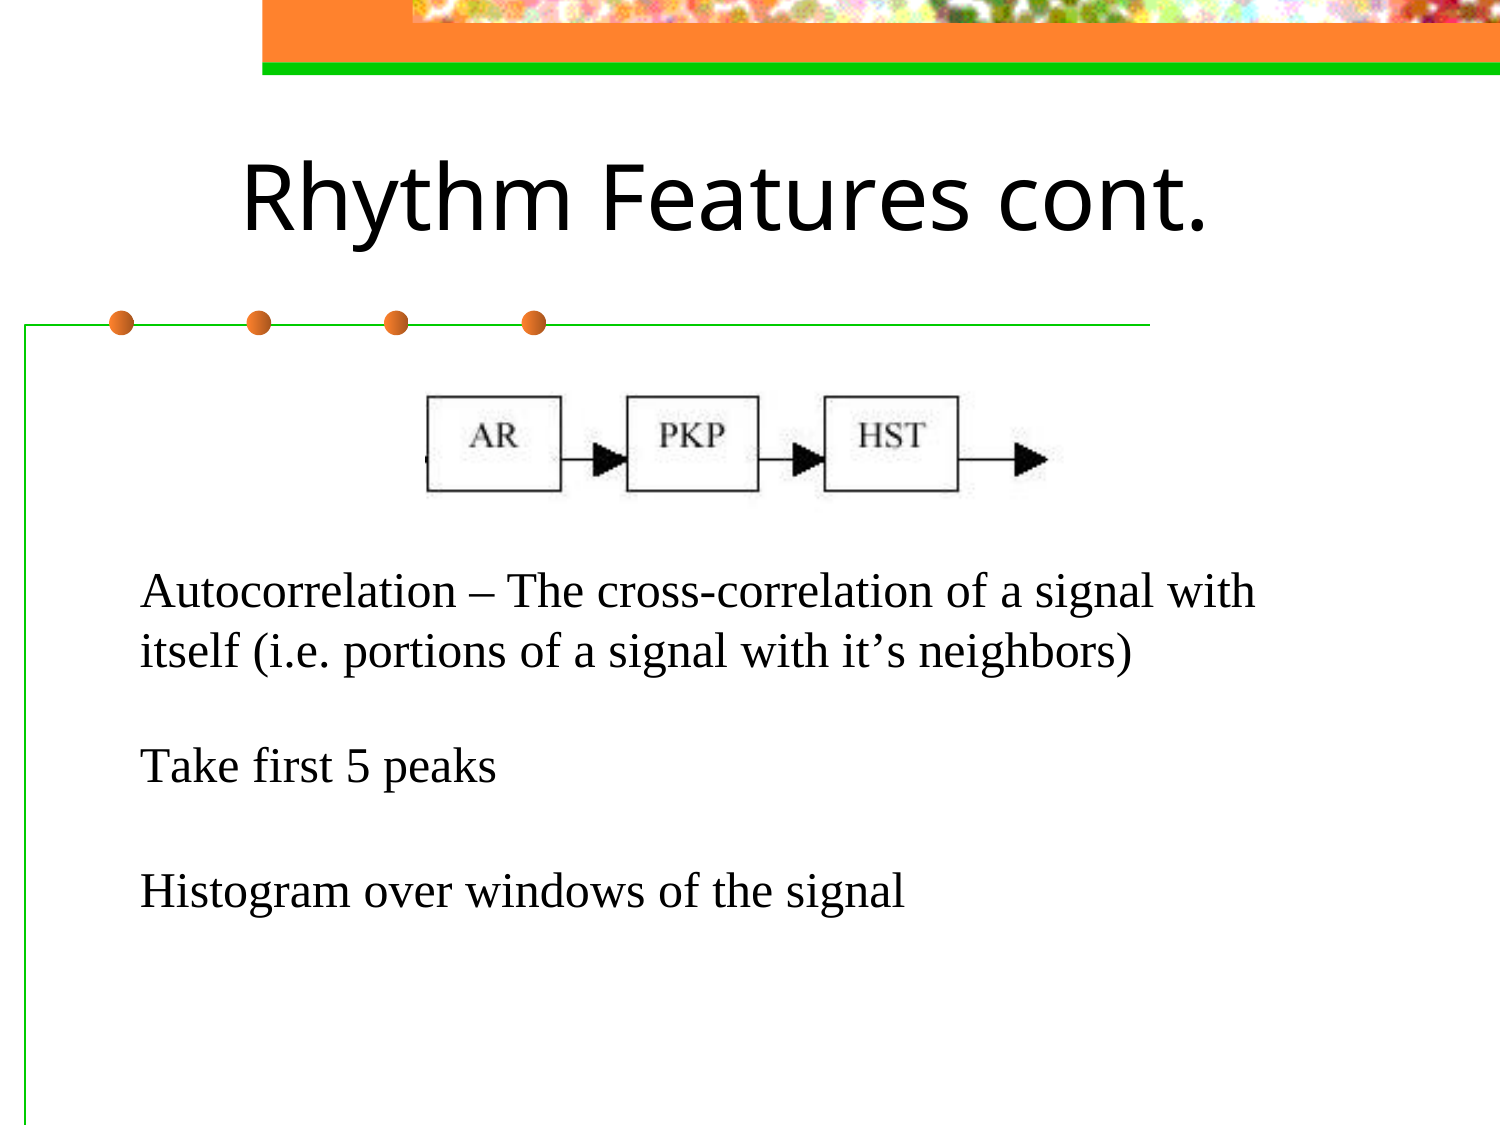

# Rhythm Features cont.
Autocorrelation – The cross-correlation of a signal with itself (i.e. portions of a signal with it’s neighbors)
Take first 5 peaks
Histogram over windows of the signal